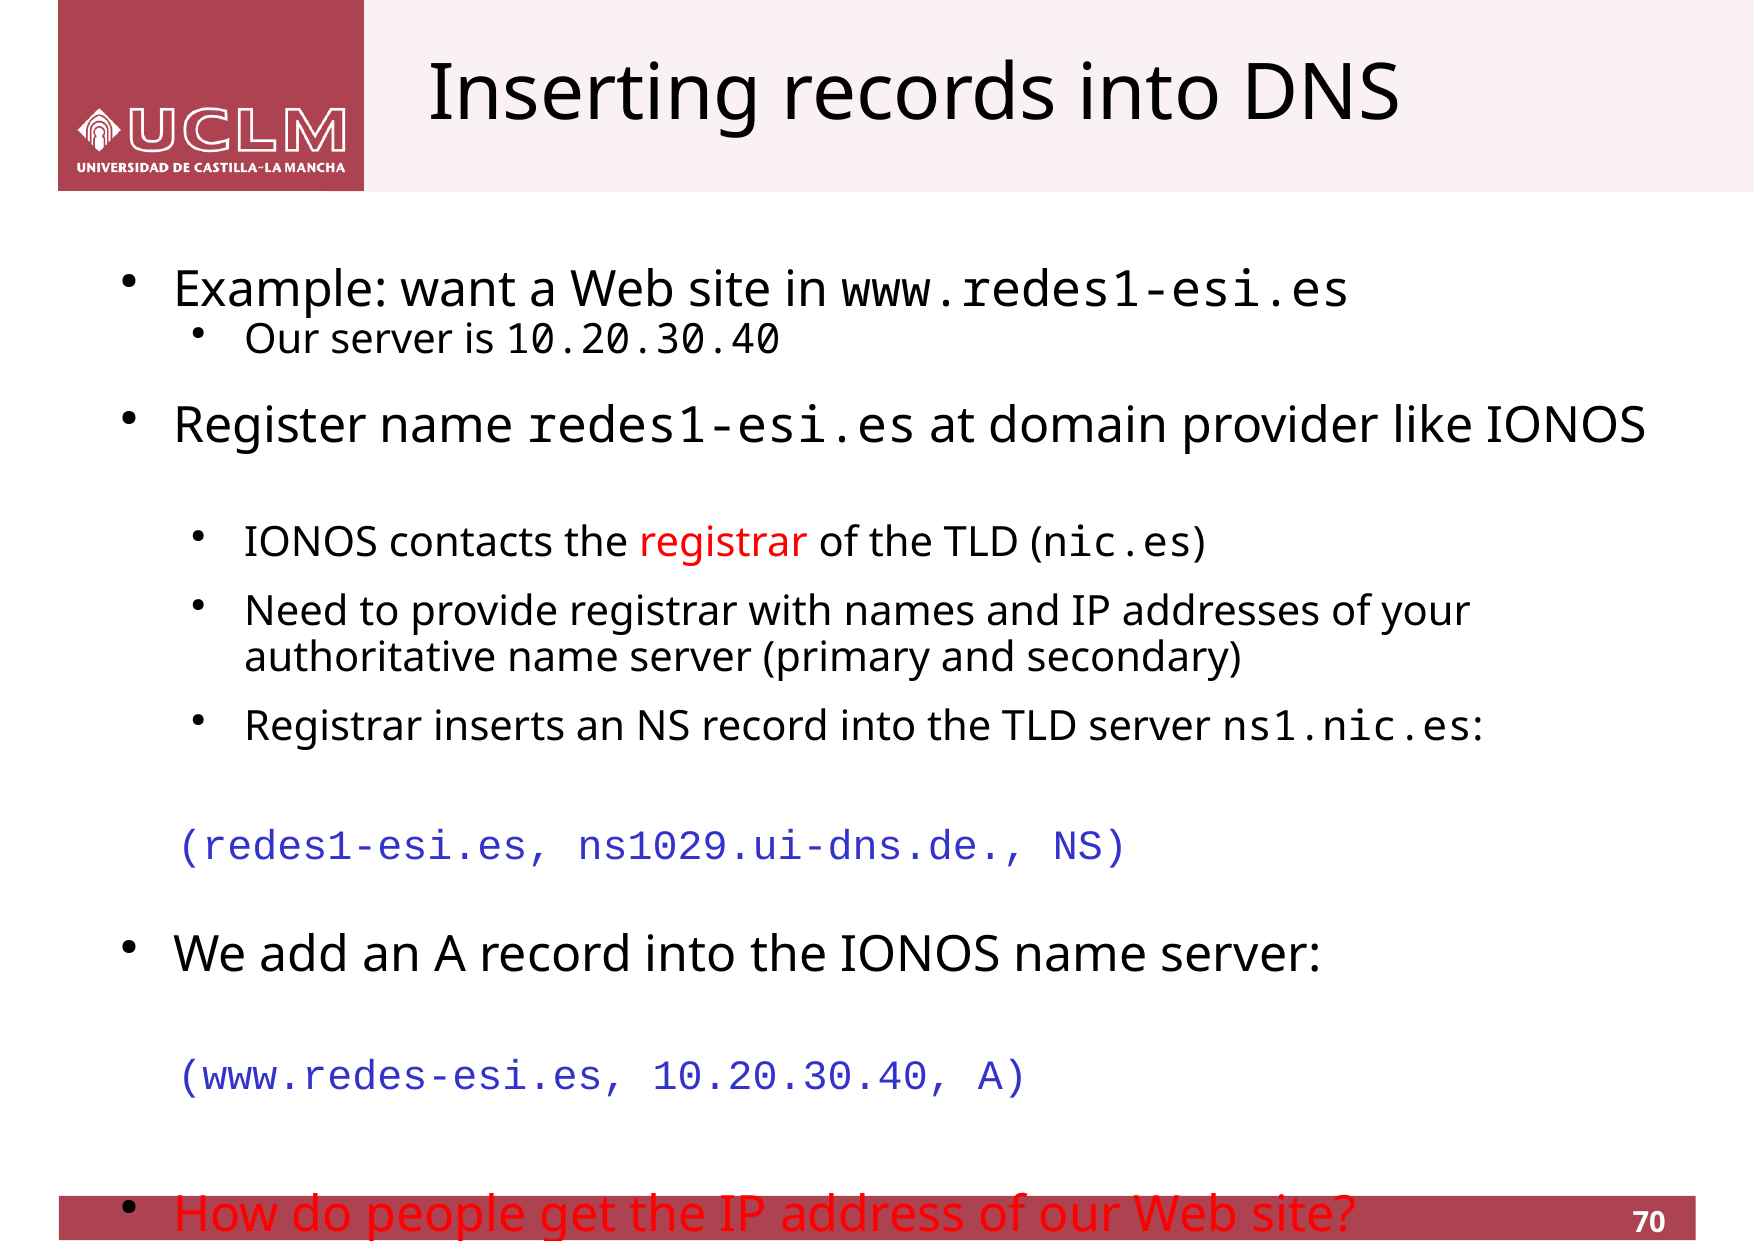

# Inserting records into DNS
Example: want a Web site in www.redes1-esi.es
Our server is 10.20.30.40
Register name redes1-esi.es at domain provider like IONOS
IONOS contacts the registrar of the TLD (nic.es)
Need to provide registrar with names and IP addresses of your authoritative name server (primary and secondary)
Registrar inserts an NS record into the TLD server ns1.nic.es:
(redes1-esi.es, ns1029.ui-dns.de., NS)
We add an A record into the IONOS name server:
(www.redes-esi.es, 10.20.30.40, A)
How do people get the IP address of our Web site?
70